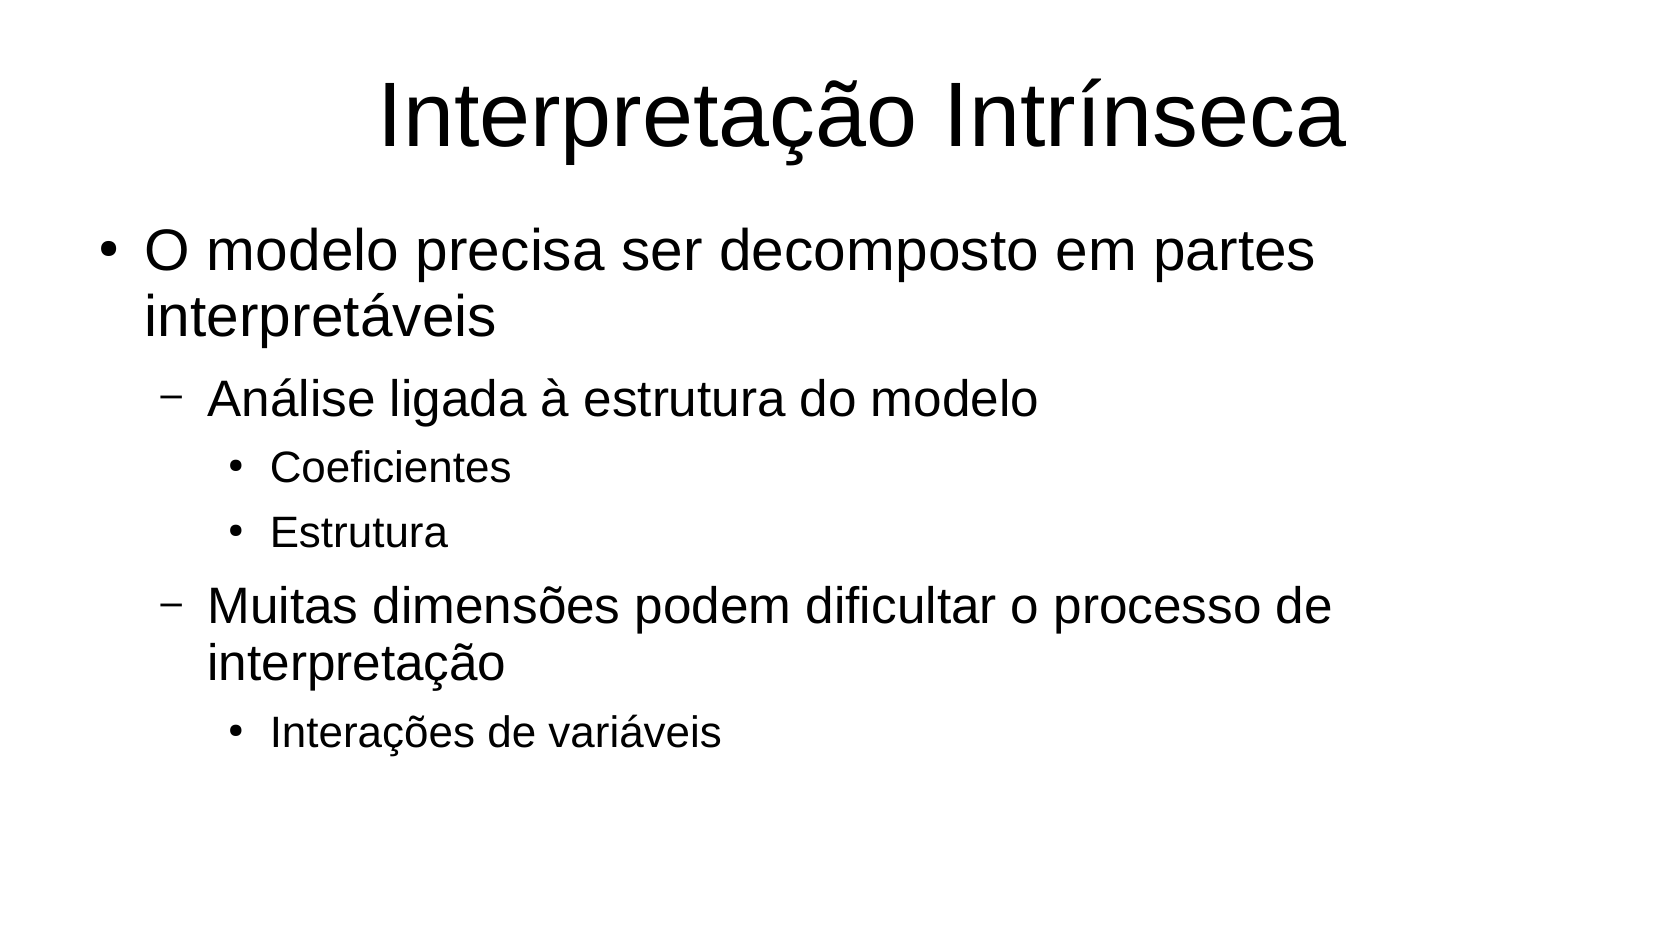

# Interpretação Intrínseca
O modelo precisa ser decomposto em partes interpretáveis
Análise ligada à estrutura do modelo
Coeficientes
Estrutura
Muitas dimensões podem dificultar o processo de interpretação
Interações de variáveis